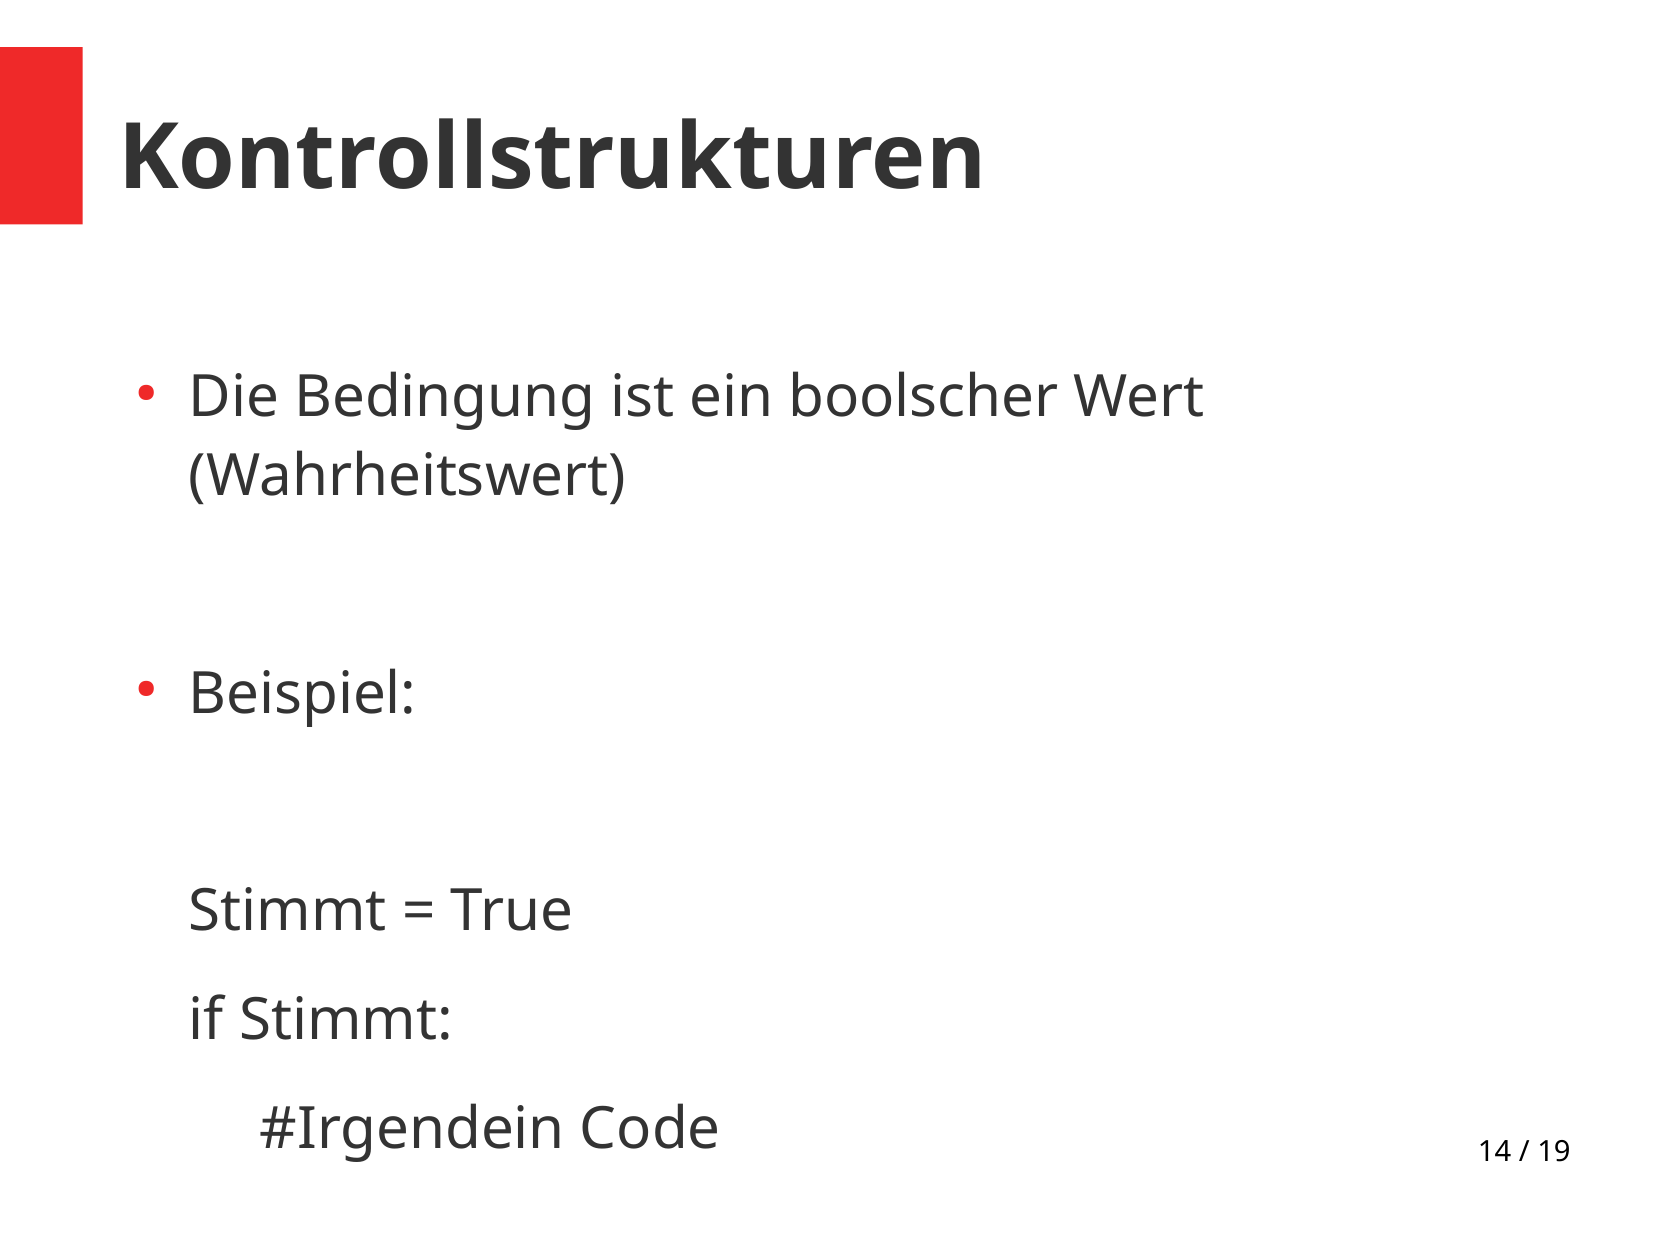

# Kontrollstrukturen
Die Bedingung ist ein boolscher Wert (Wahrheitswert)
Beispiel:
Stimmt = True
if Stimmt:
#Irgendein Code
14